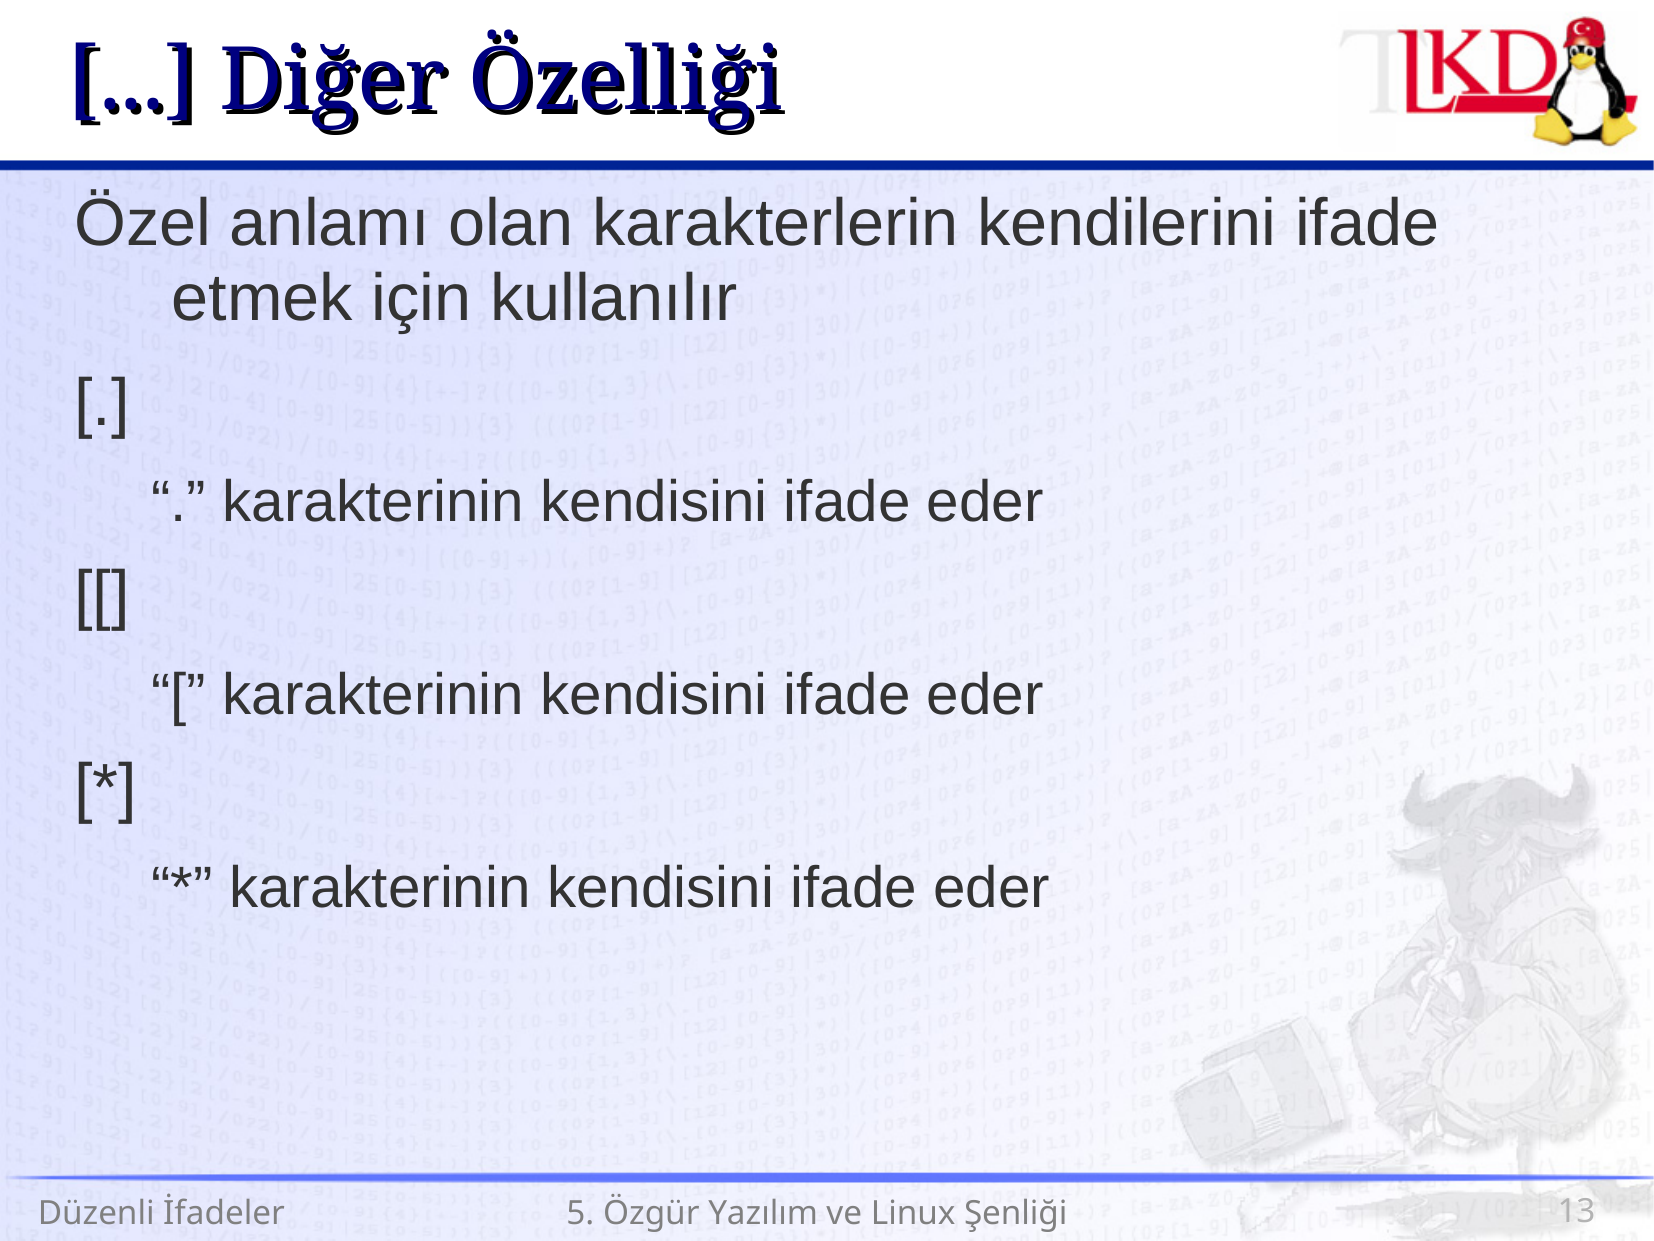

# [...] Diğer Özelliği
Özel anlamı olan karakterlerin kendilerini ifade etmek için kullanılır
[.]
“.” karakterinin kendisini ifade eder
[[]
“[” karakterinin kendisini ifade eder
[*]
“*” karakterinin kendisini ifade eder